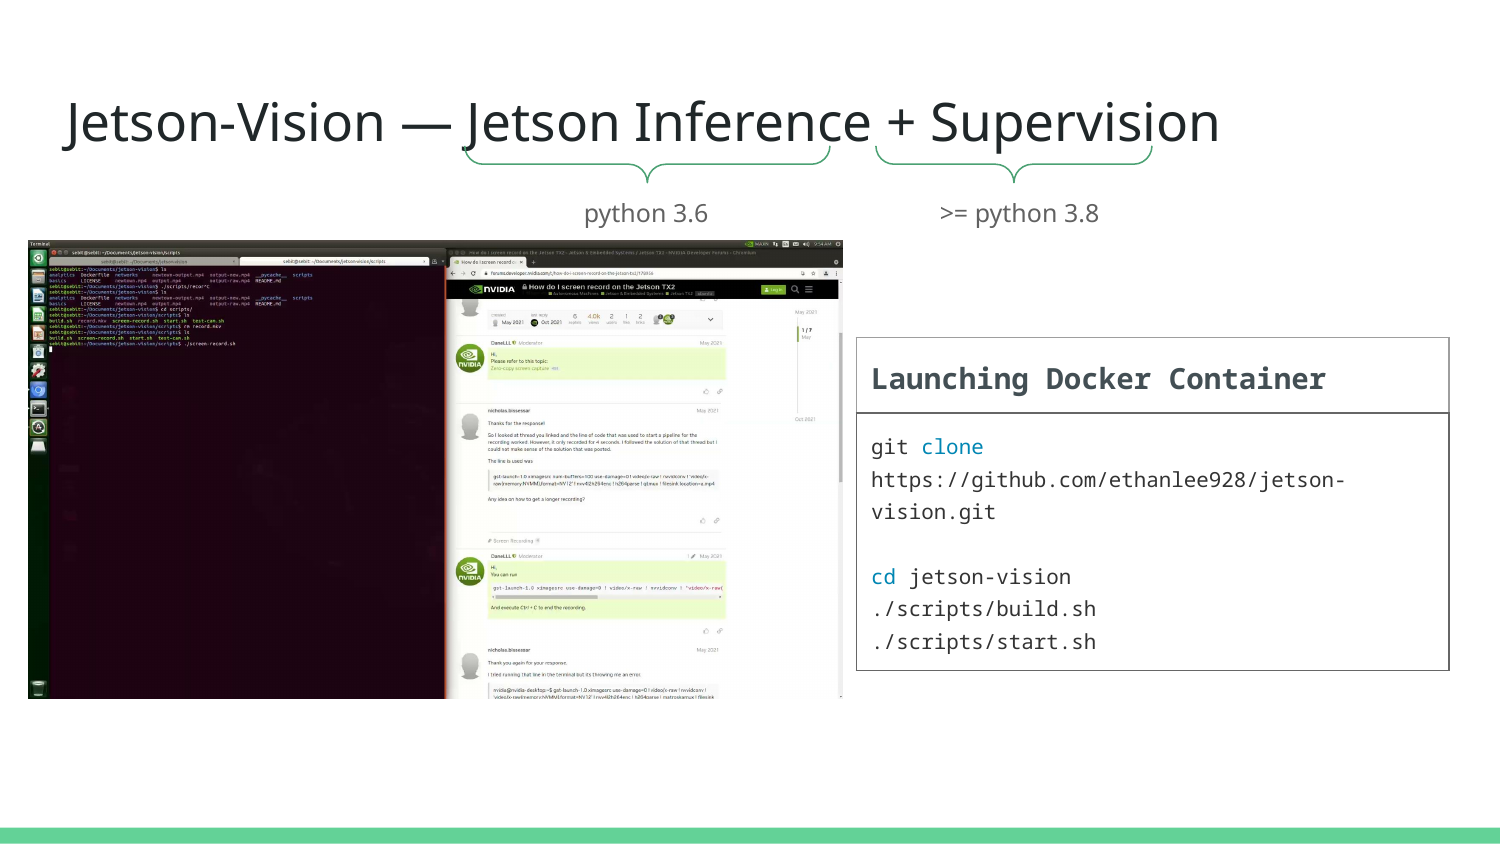

# Jetson-Vision — Jetson Inference + Supervision
python 3.6
>= python 3.8
| Launching Docker Container |
| --- |
| git clone https://github.com/ethanlee928/jetson-vision.git cd jetson-vision ./scripts/build.sh ./scripts/start.sh |